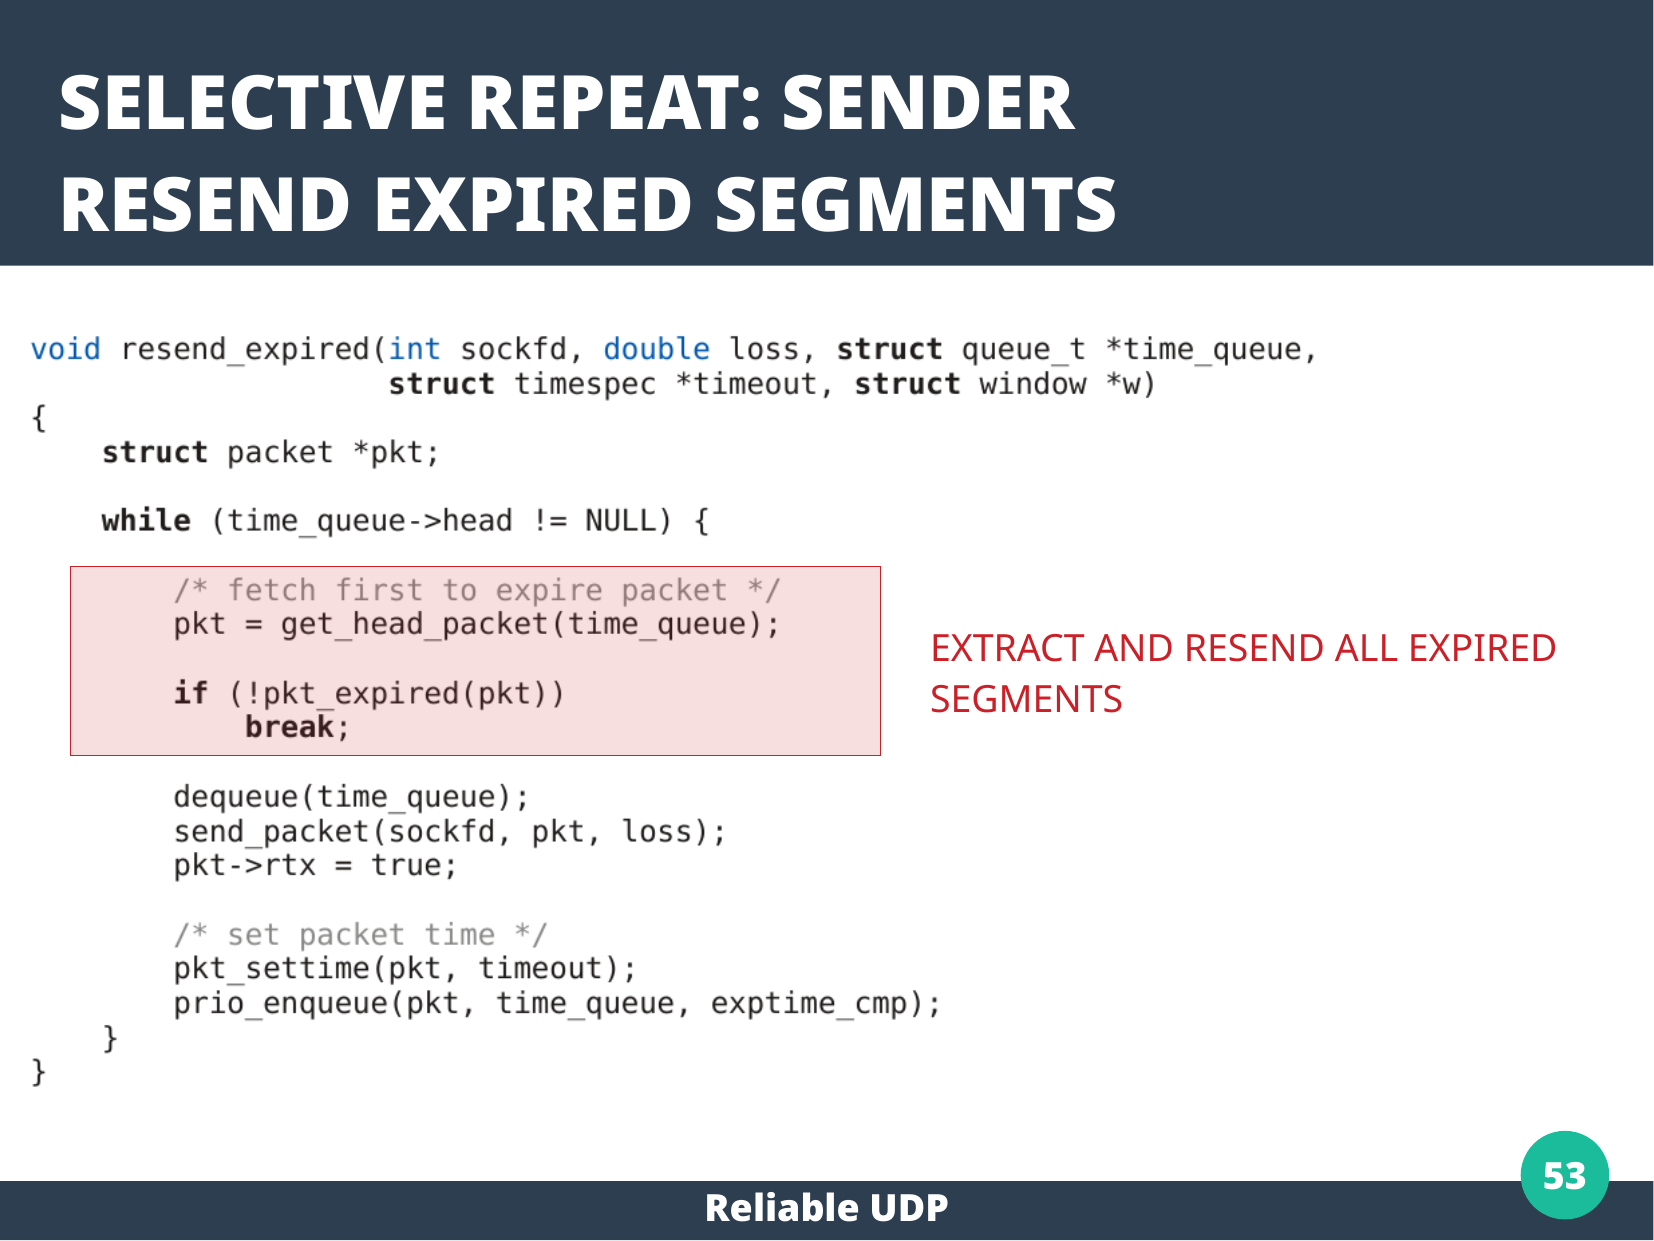

# SELECTIVE REPEAT: SENDER RESEND EXPIRED SEGMENTS
EXTRACT AND RESEND ALL EXPIRED
SEGMENTS
53
Reliable UDP